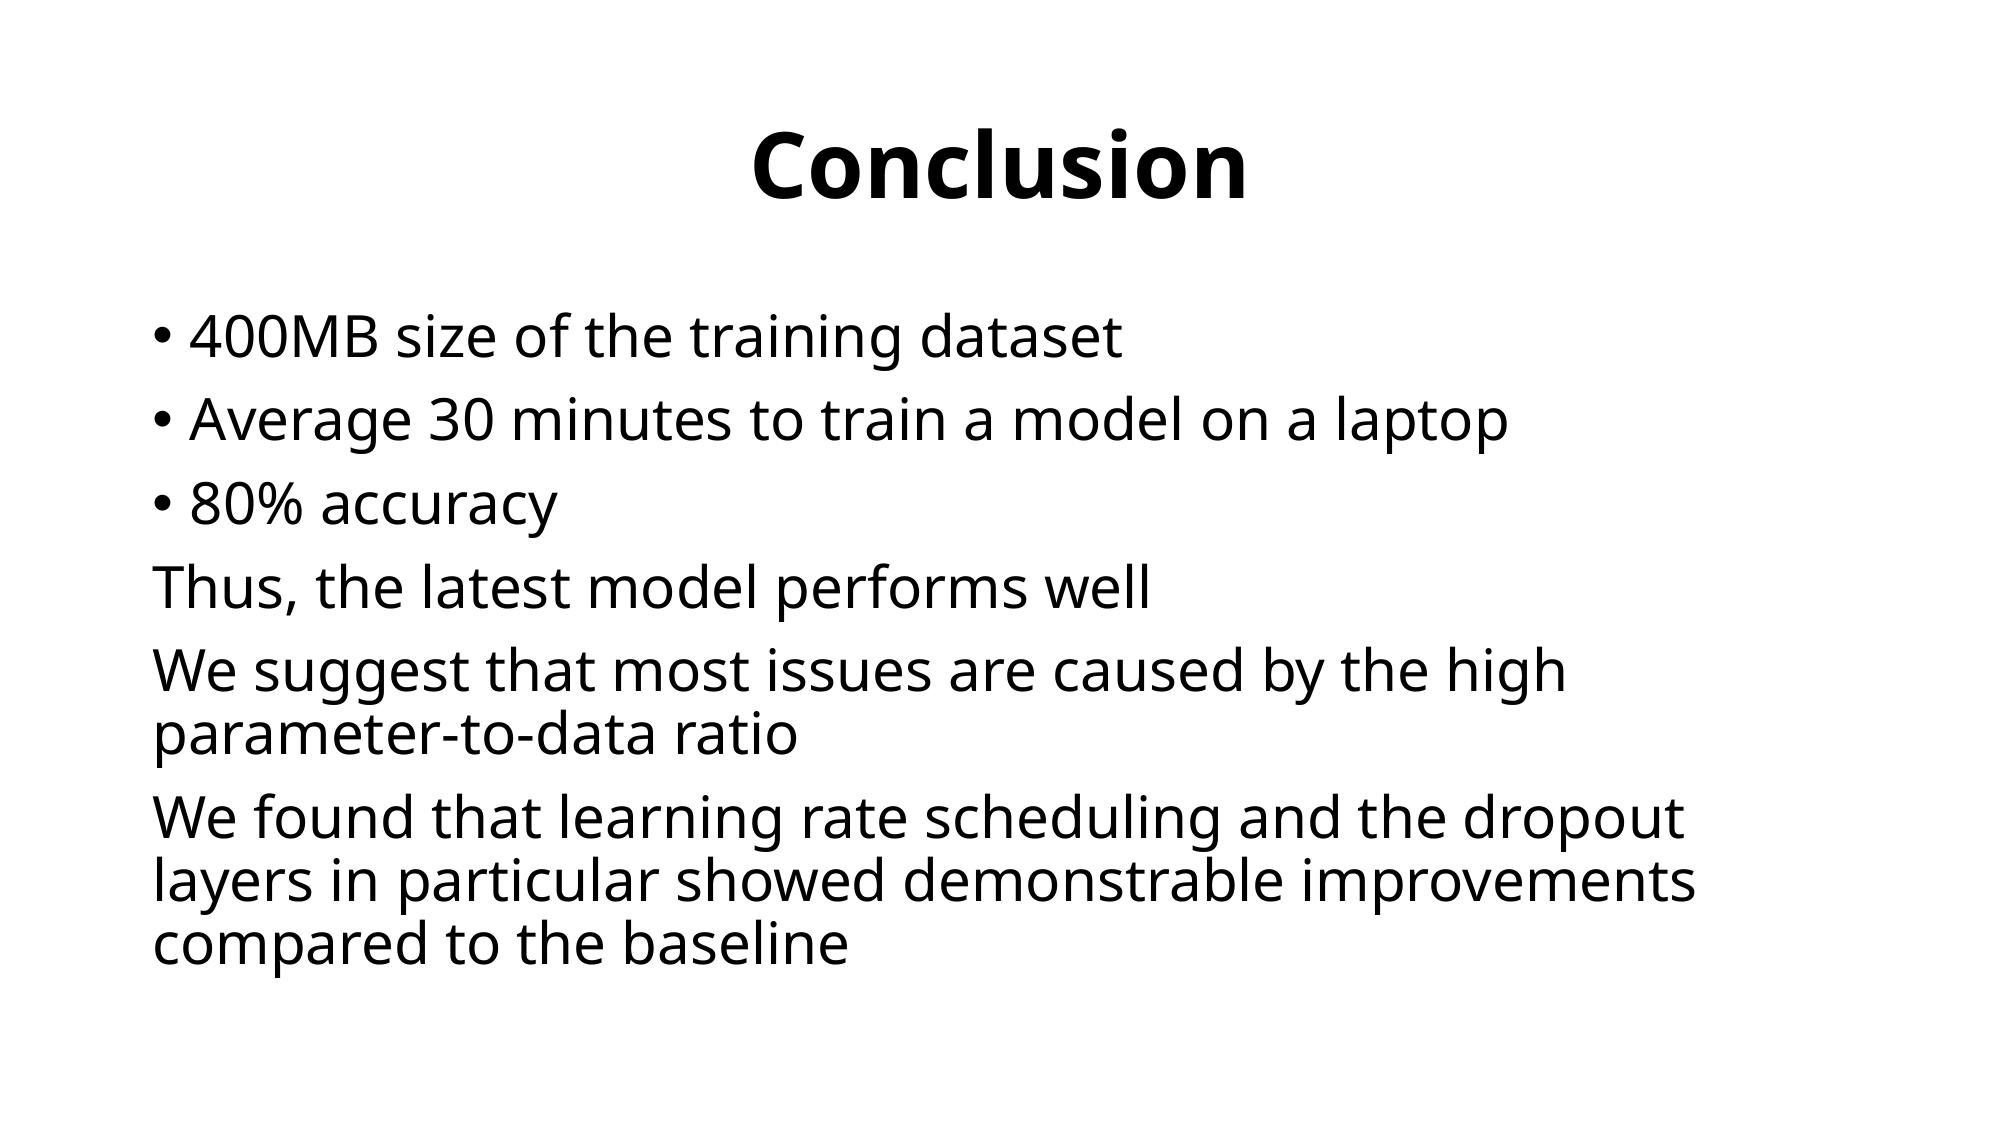

# Conclusion
400MB size of the training dataset
Average 30 minutes to train a model on a laptop
80% accuracy
Thus, the latest model performs well
We suggest that most issues are caused by the high parameter-to-data ratio
We found that learning rate scheduling and the dropout layers in particular showed demonstrable improvements compared to the baseline